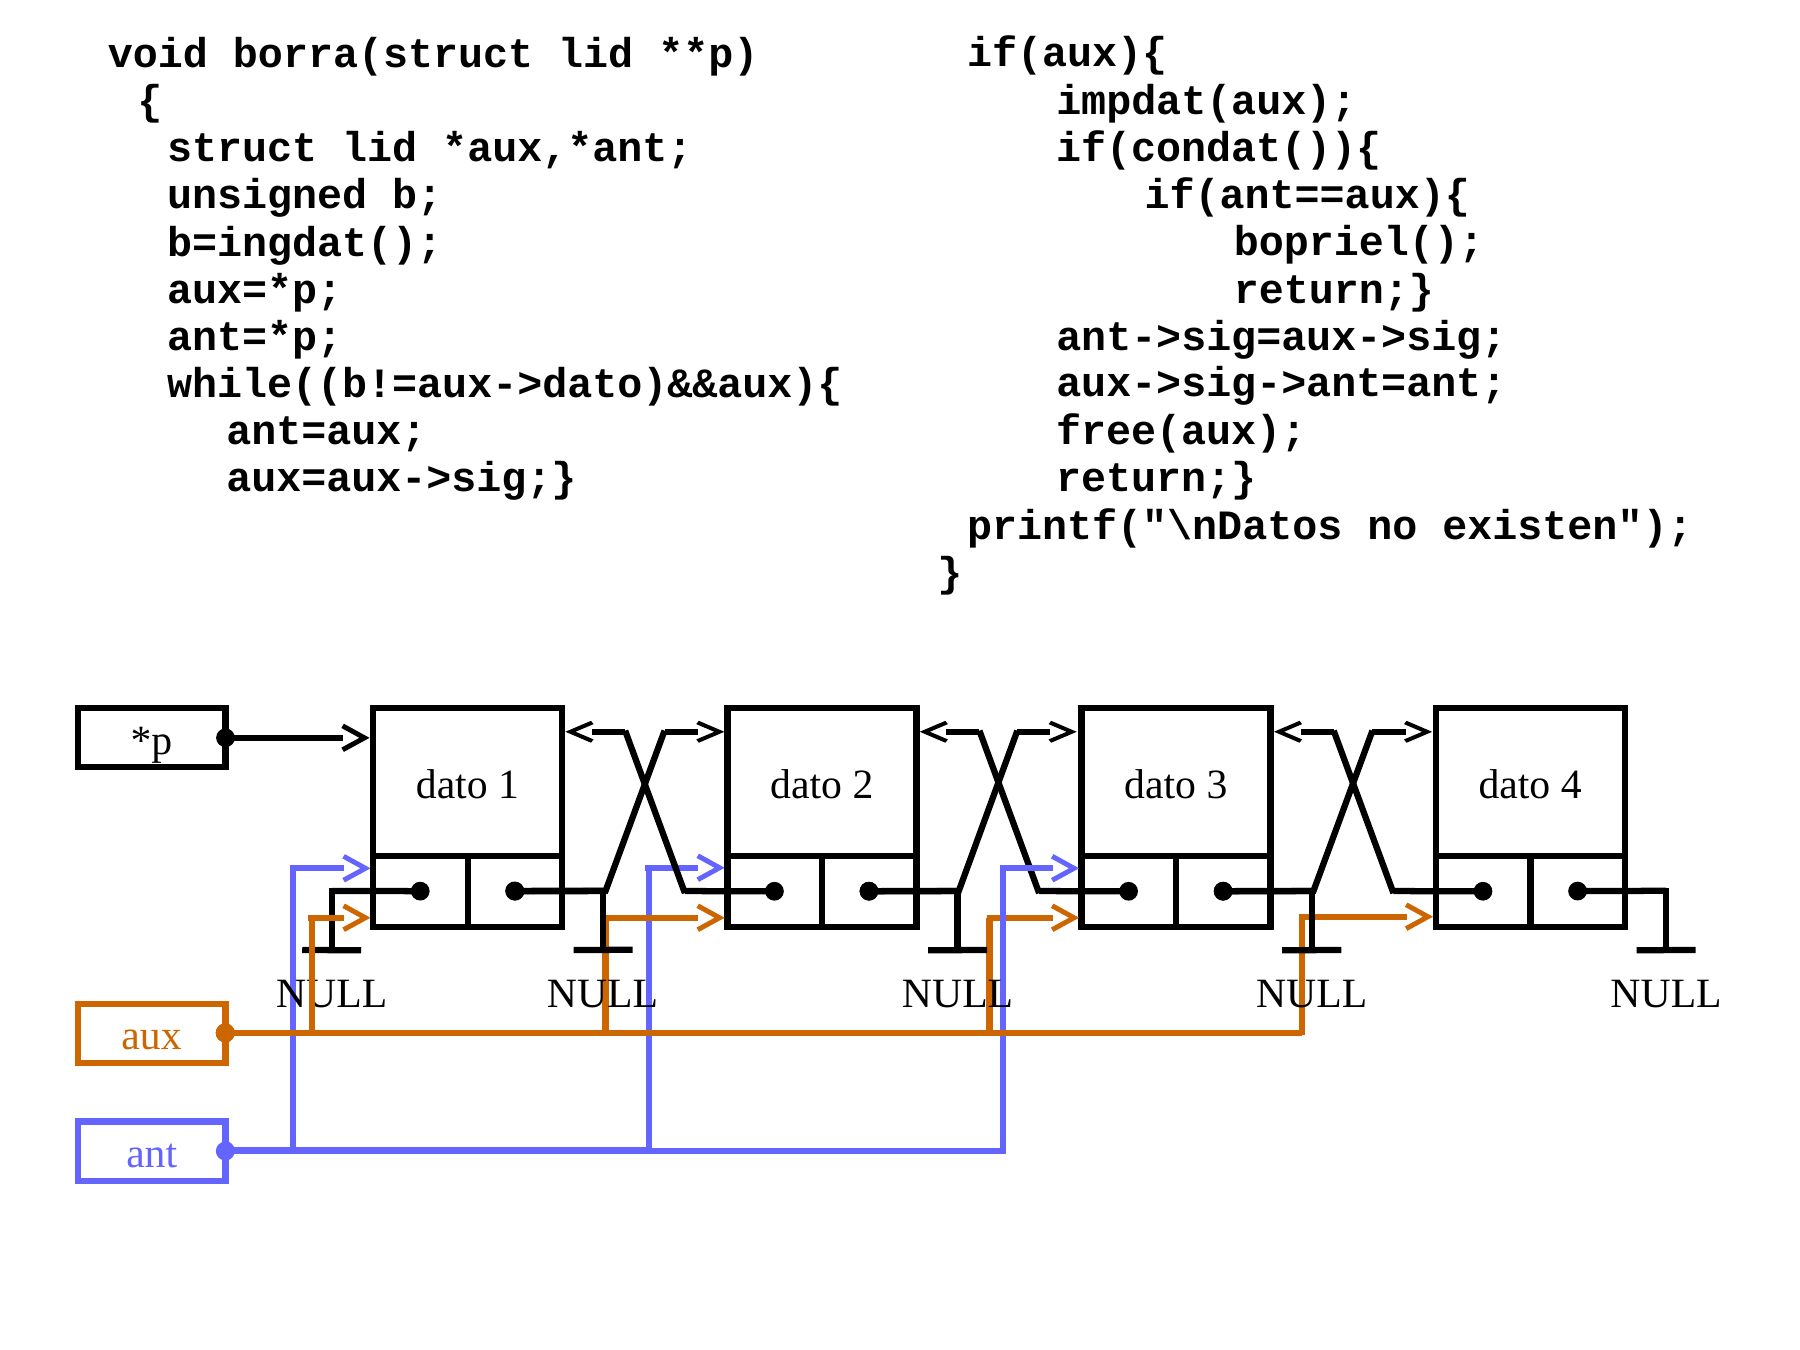

if(aux){
void borra(struct lid **p)
{
impdat(aux);
if(condat()){
struct lid *aux,*ant;
if(ant==aux){
unsigned b;
bopriel();
b=ingdat();
aux=*p;
return;}
ant->sig=aux->sig;
ant=*p;
aux->sig->ant=ant;
while((b!=aux->dato)&&aux){
free(aux);
ant=aux;
return;}
aux=aux->sig;}
printf("\nDatos no existen");
}
*p
dato 1
dato 2
dato 3
dato 4
NULL
NULL
NULL
NULL
NULL
aux
ant